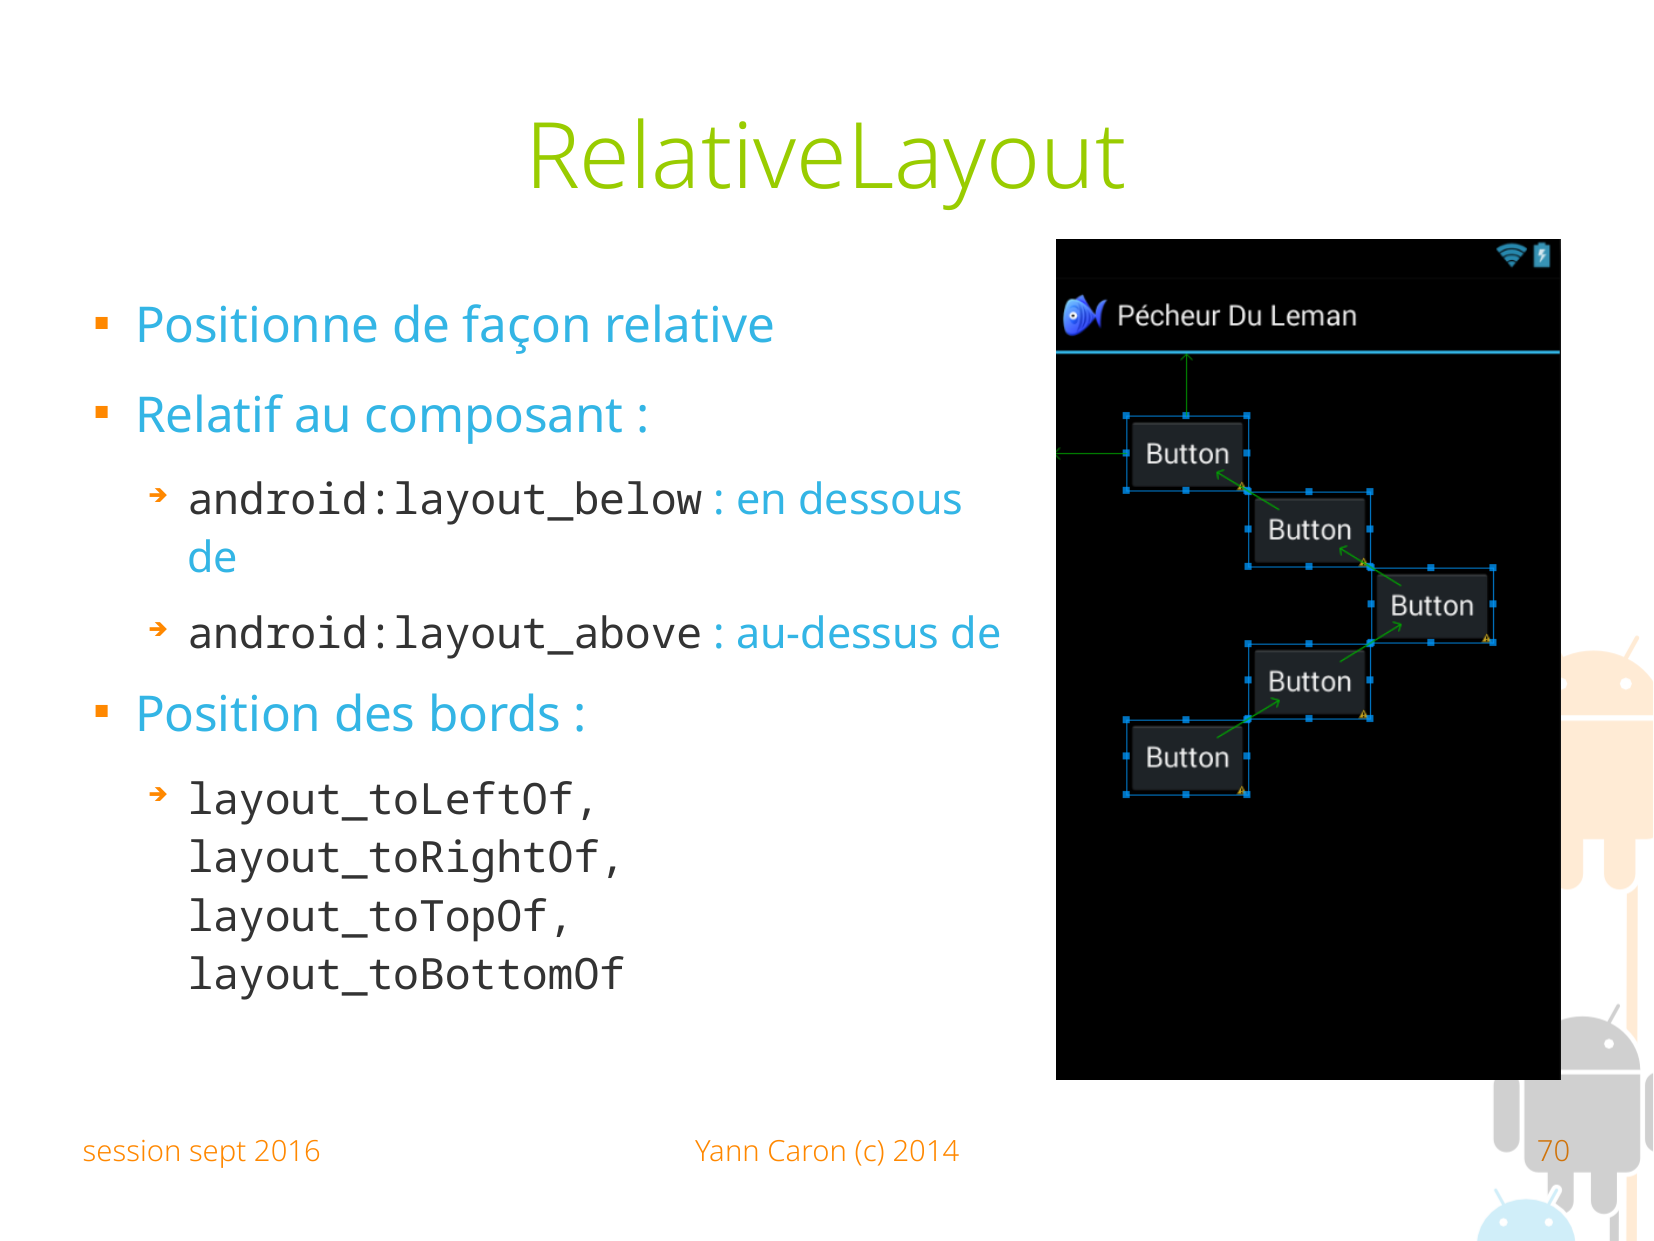

# RelativeLayout
Positionne de façon relative
Relatif au composant :
android:layout_below : en dessous de
android:layout_above : au-dessus de
Position des bords :
layout_toLeftOf, layout_toRightOf, layout_toTopOf, layout_toBottomOf
session sept 2016
Yann Caron (c) 2014
70